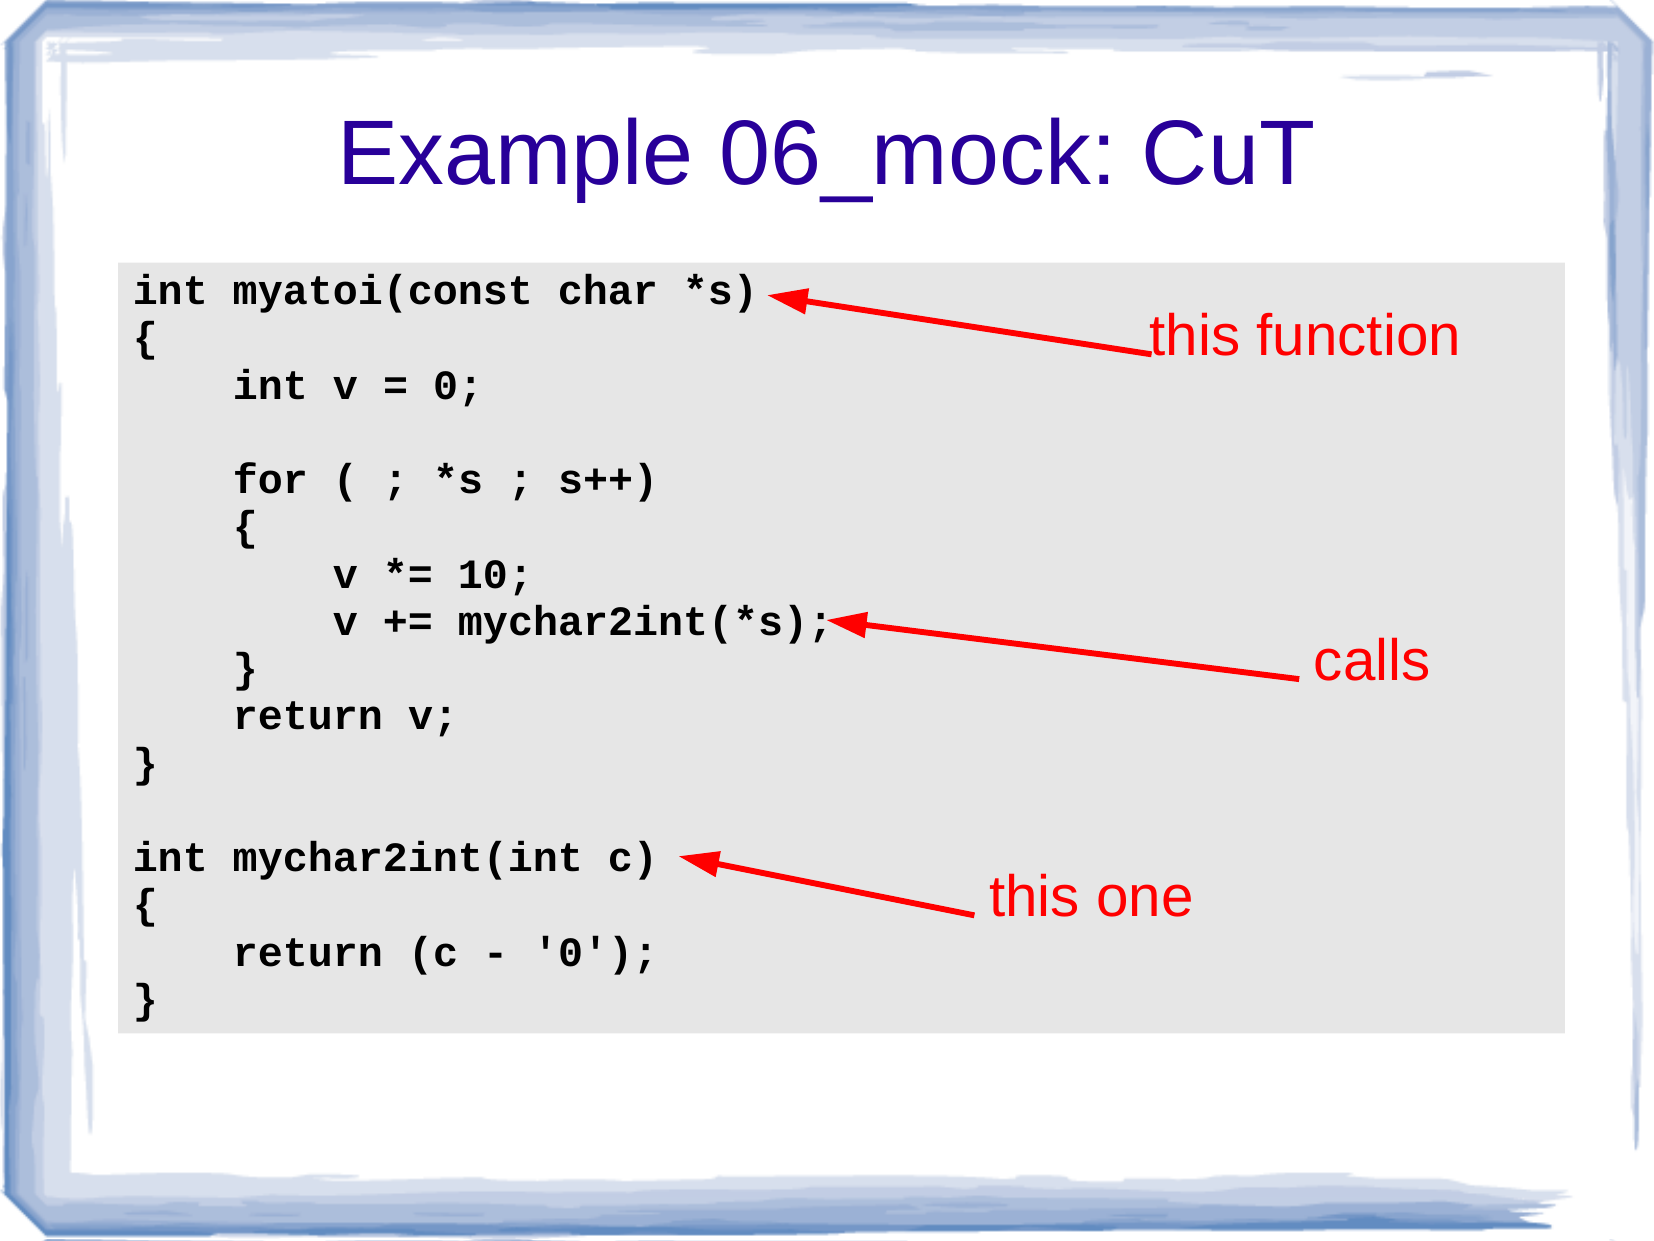

# Example 06_mock: CuT
int myatoi(const char *s)
{
 int v = 0;
 for ( ; *s ; s++)
 {
 v *= 10;
 v += mychar2int(*s);
 }
 return v;
}
int mychar2int(int c)
{
 return (c - '0');
}
this function
calls
this one